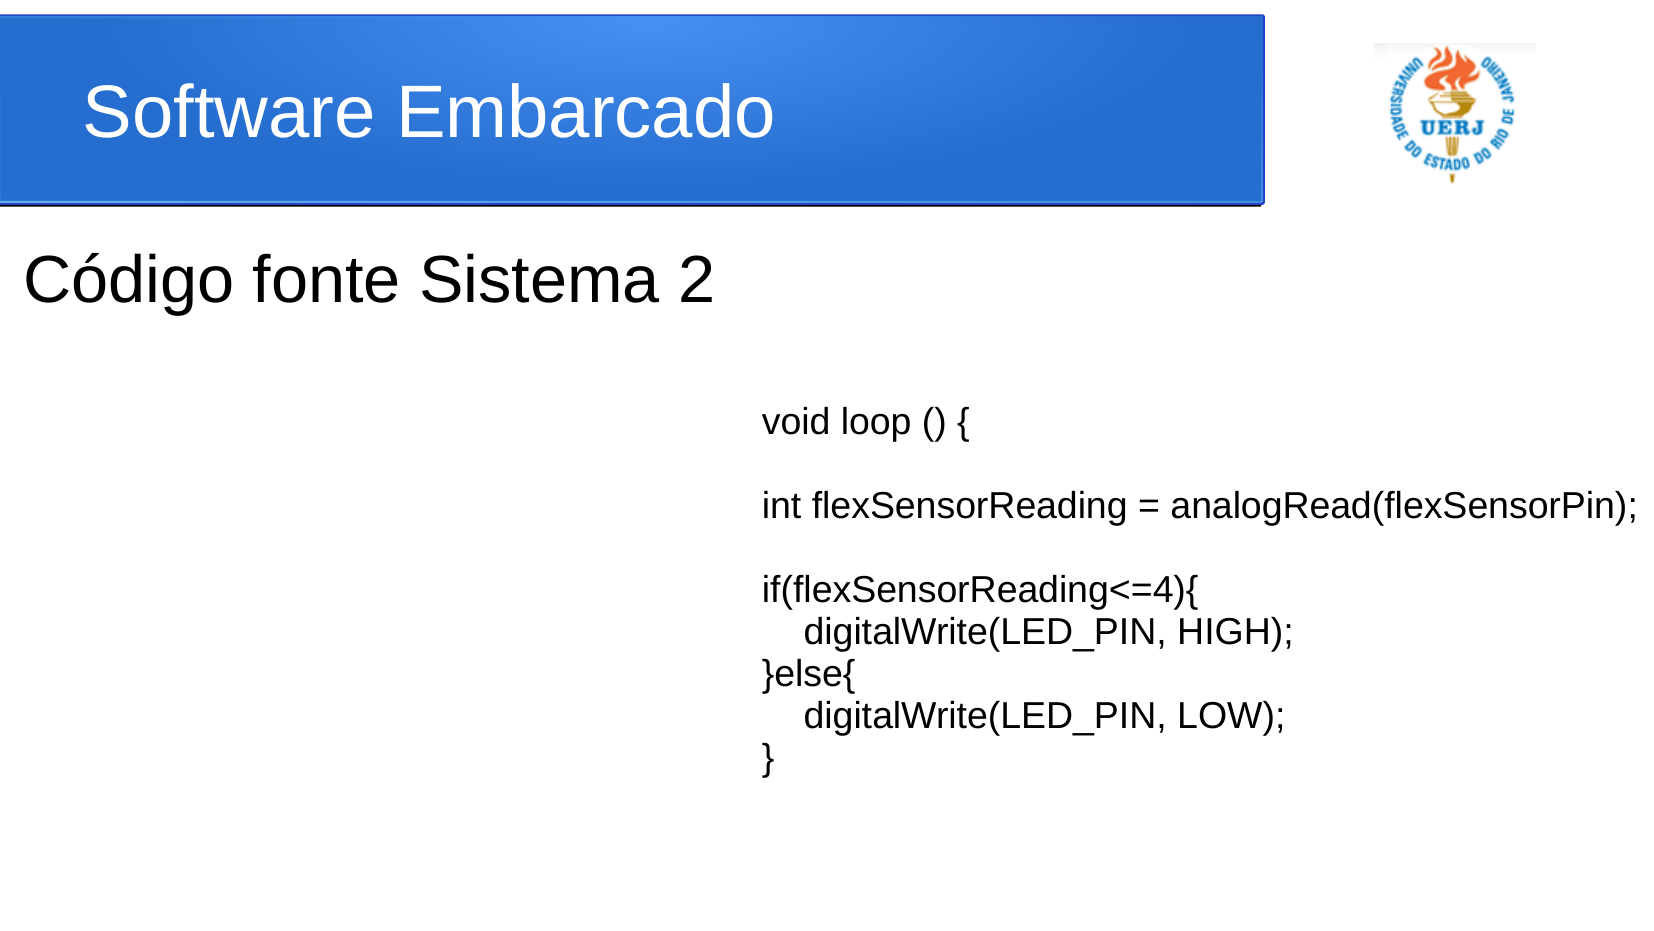

# Software Embarcado
Código fonte Sistema 2
										void loop () {
										int flexSensorReading = analogRead(flexSensorPin);
 										if(flexSensorReading<=4){
										 digitalWrite(LED_PIN, HIGH);
 										}else{
 										 digitalWrite(LED_PIN, LOW);
 										}